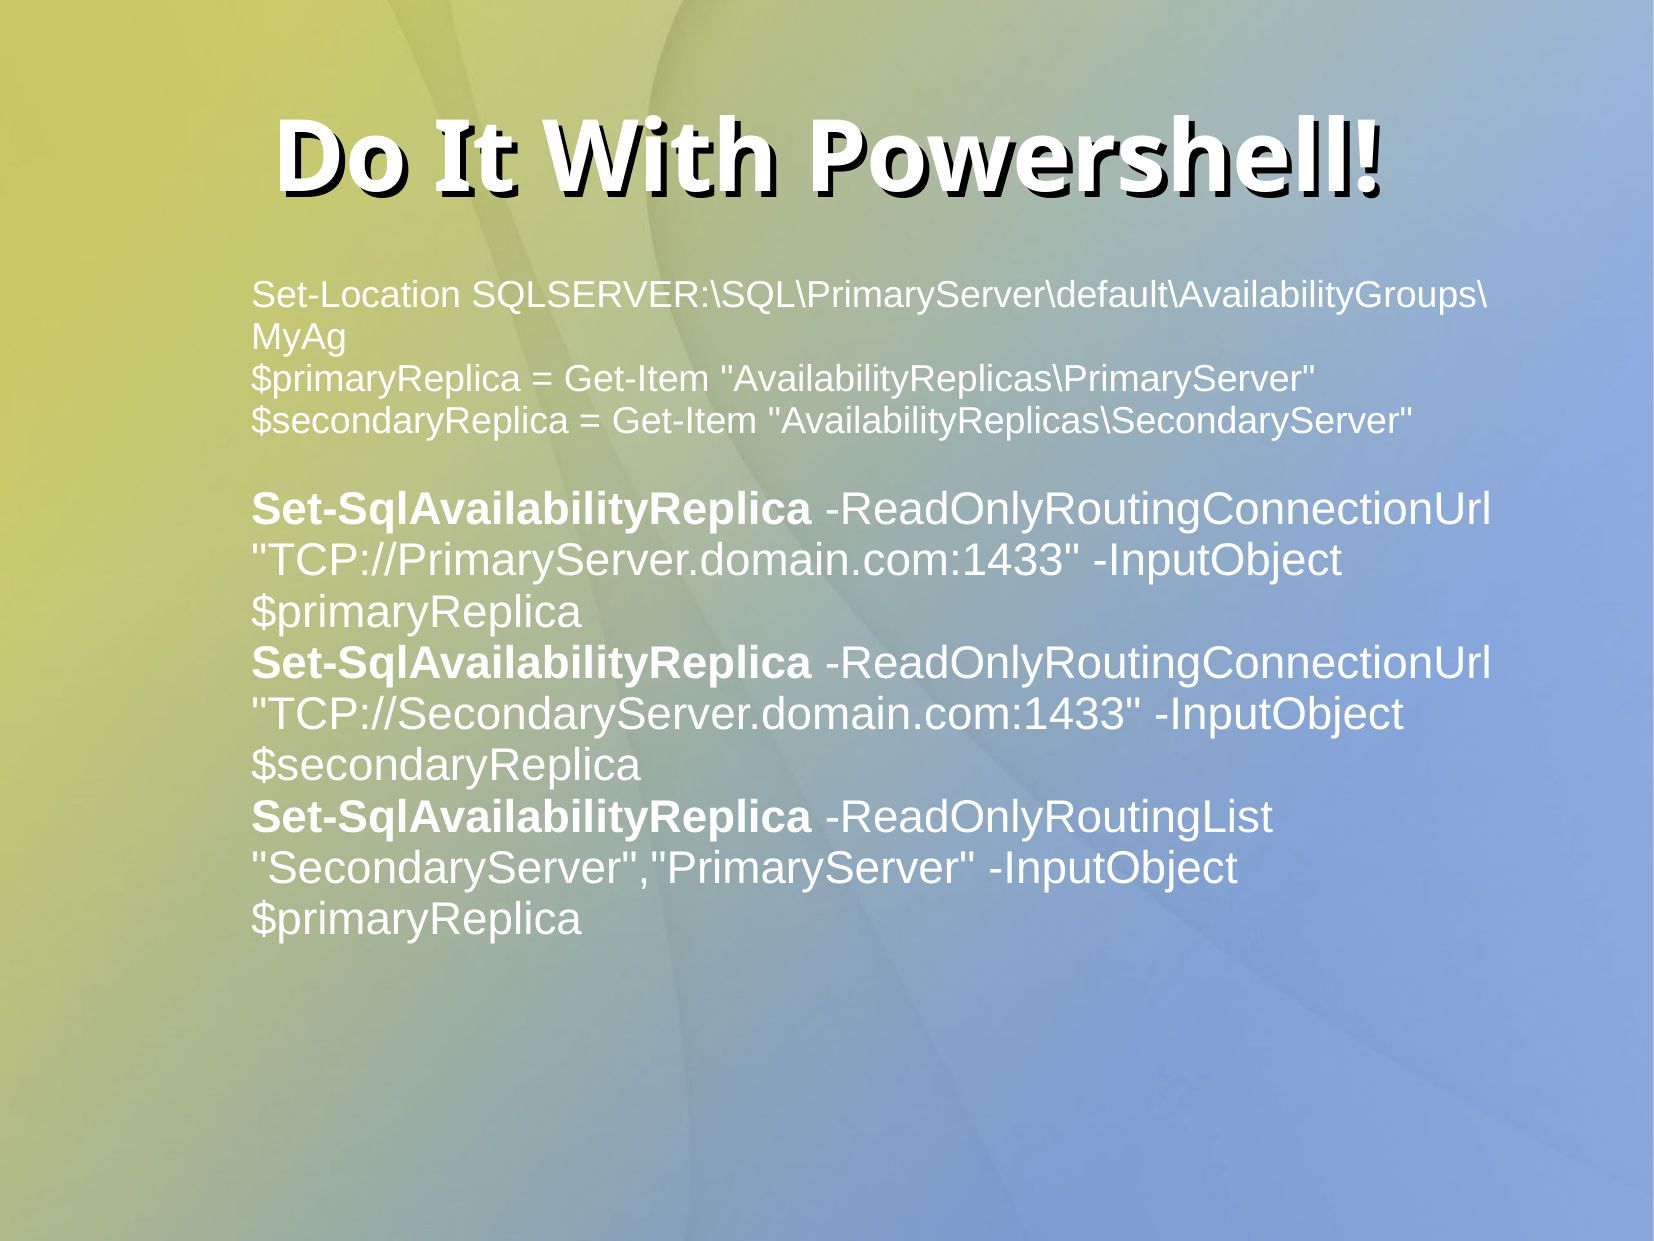

# Do It With Powershell!
Set-Location SQLSERVER:\SQL\PrimaryServer\default\AvailabilityGroups\MyAg
$primaryReplica = Get-Item "AvailabilityReplicas\PrimaryServer"
$secondaryReplica = Get-Item "AvailabilityReplicas\SecondaryServer"
Set-SqlAvailabilityReplica -ReadOnlyRoutingConnectionUrl "TCP://PrimaryServer.domain.com:1433" -InputObject $primaryReplica
Set-SqlAvailabilityReplica -ReadOnlyRoutingConnectionUrl "TCP://SecondaryServer.domain.com:1433" -InputObject $secondaryReplica
Set-SqlAvailabilityReplica -ReadOnlyRoutingList "SecondaryServer","PrimaryServer" -InputObject $primaryReplica